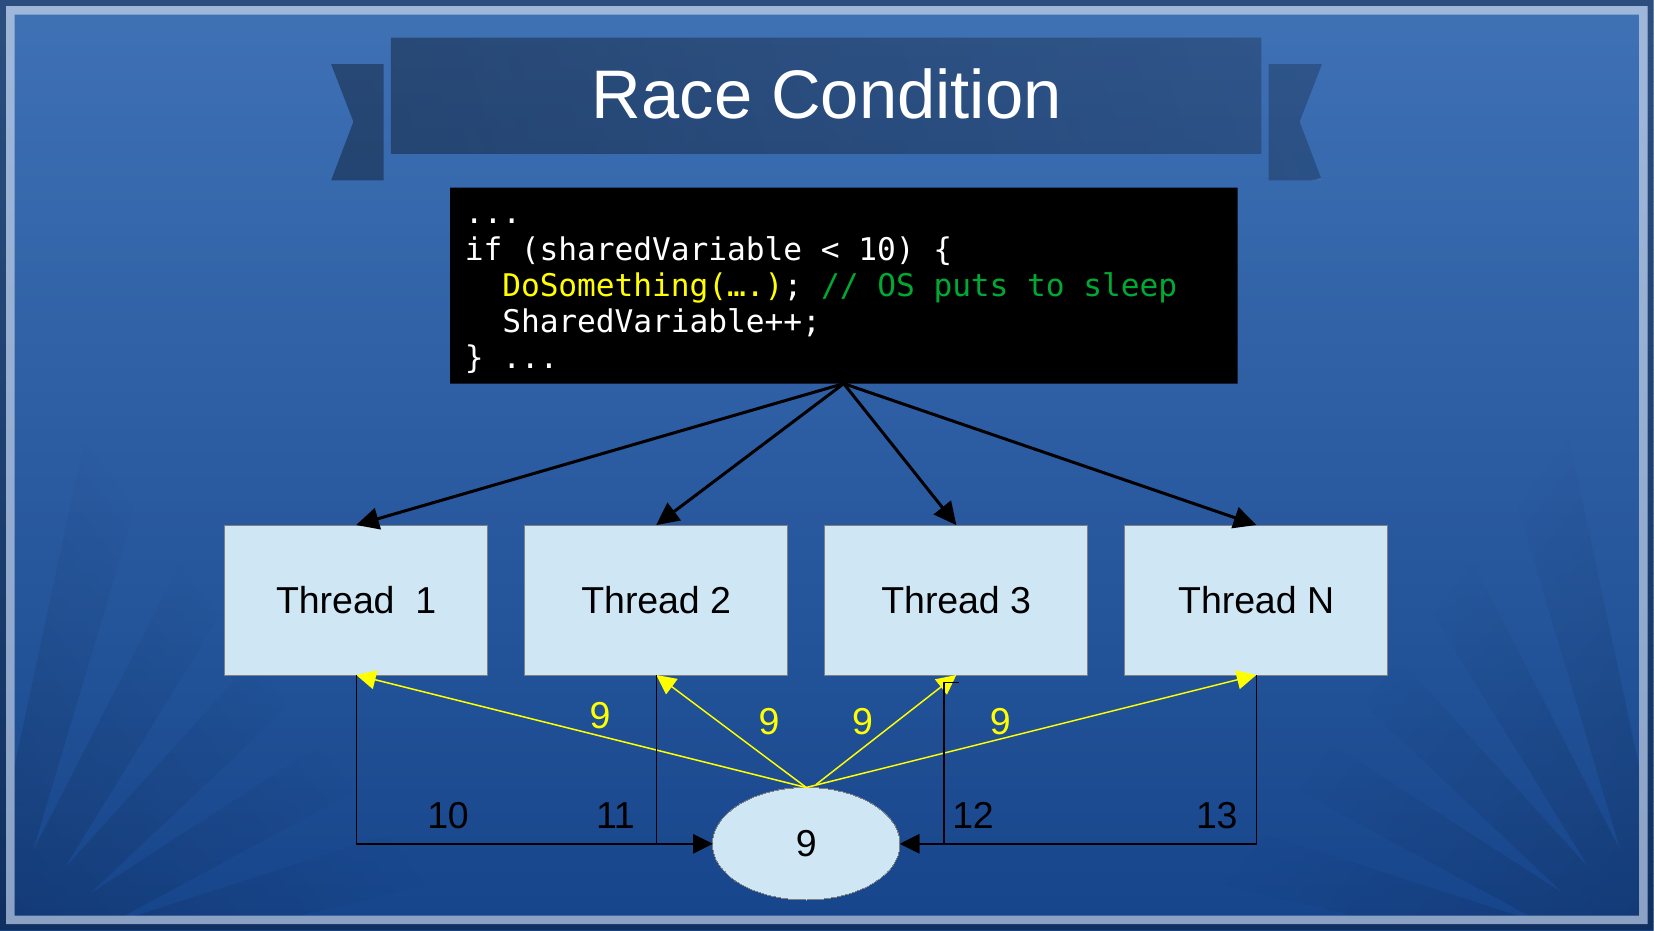

# Race Condition
...
if (sharedVariable < 10) {
 DoSomething(….); // OS puts to sleep
 SharedVariable++;
} ...
Thread 1
Thread 2
Thread 3
Thread N
9
9
9
9
10
11
9
12
13